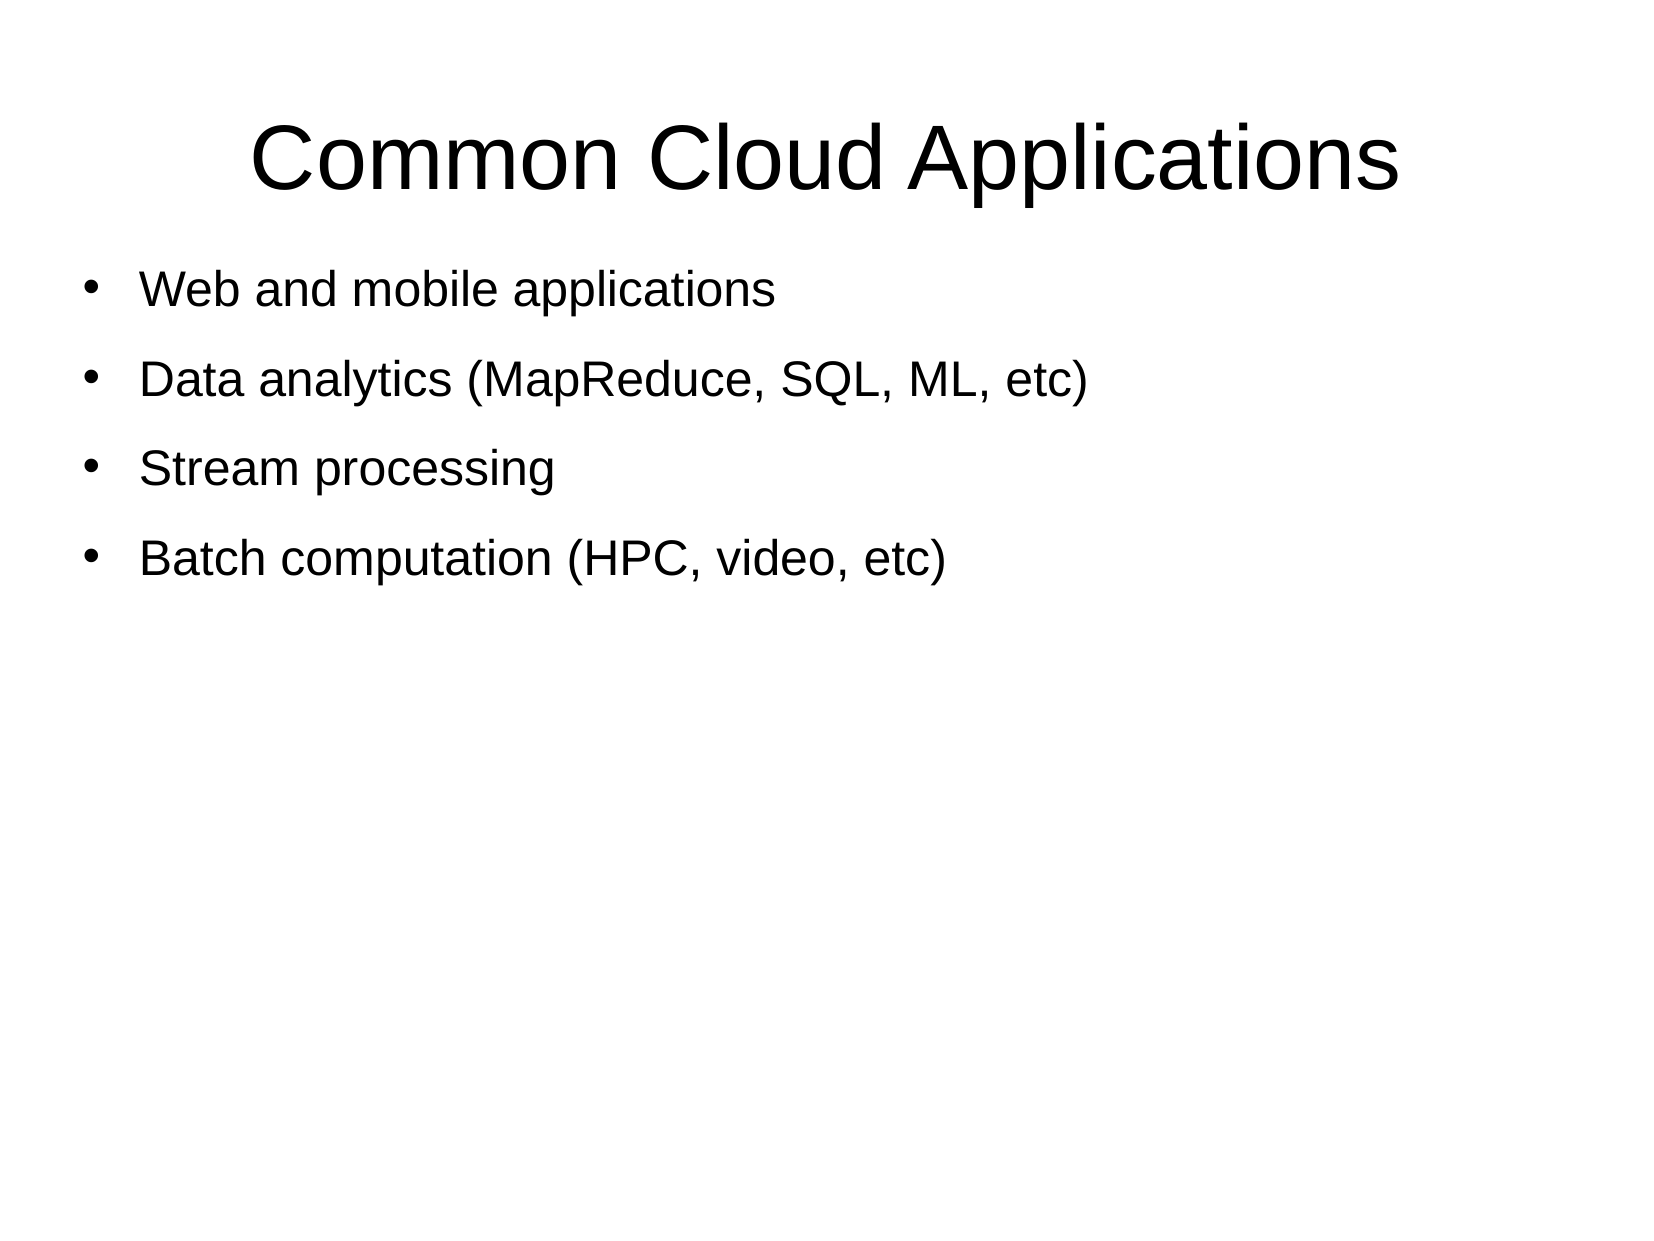

# Common Cloud Applications
Web and mobile applications
Data analytics (MapReduce, SQL, ML, etc)
Stream processing
Batch computation (HPC, video, etc)